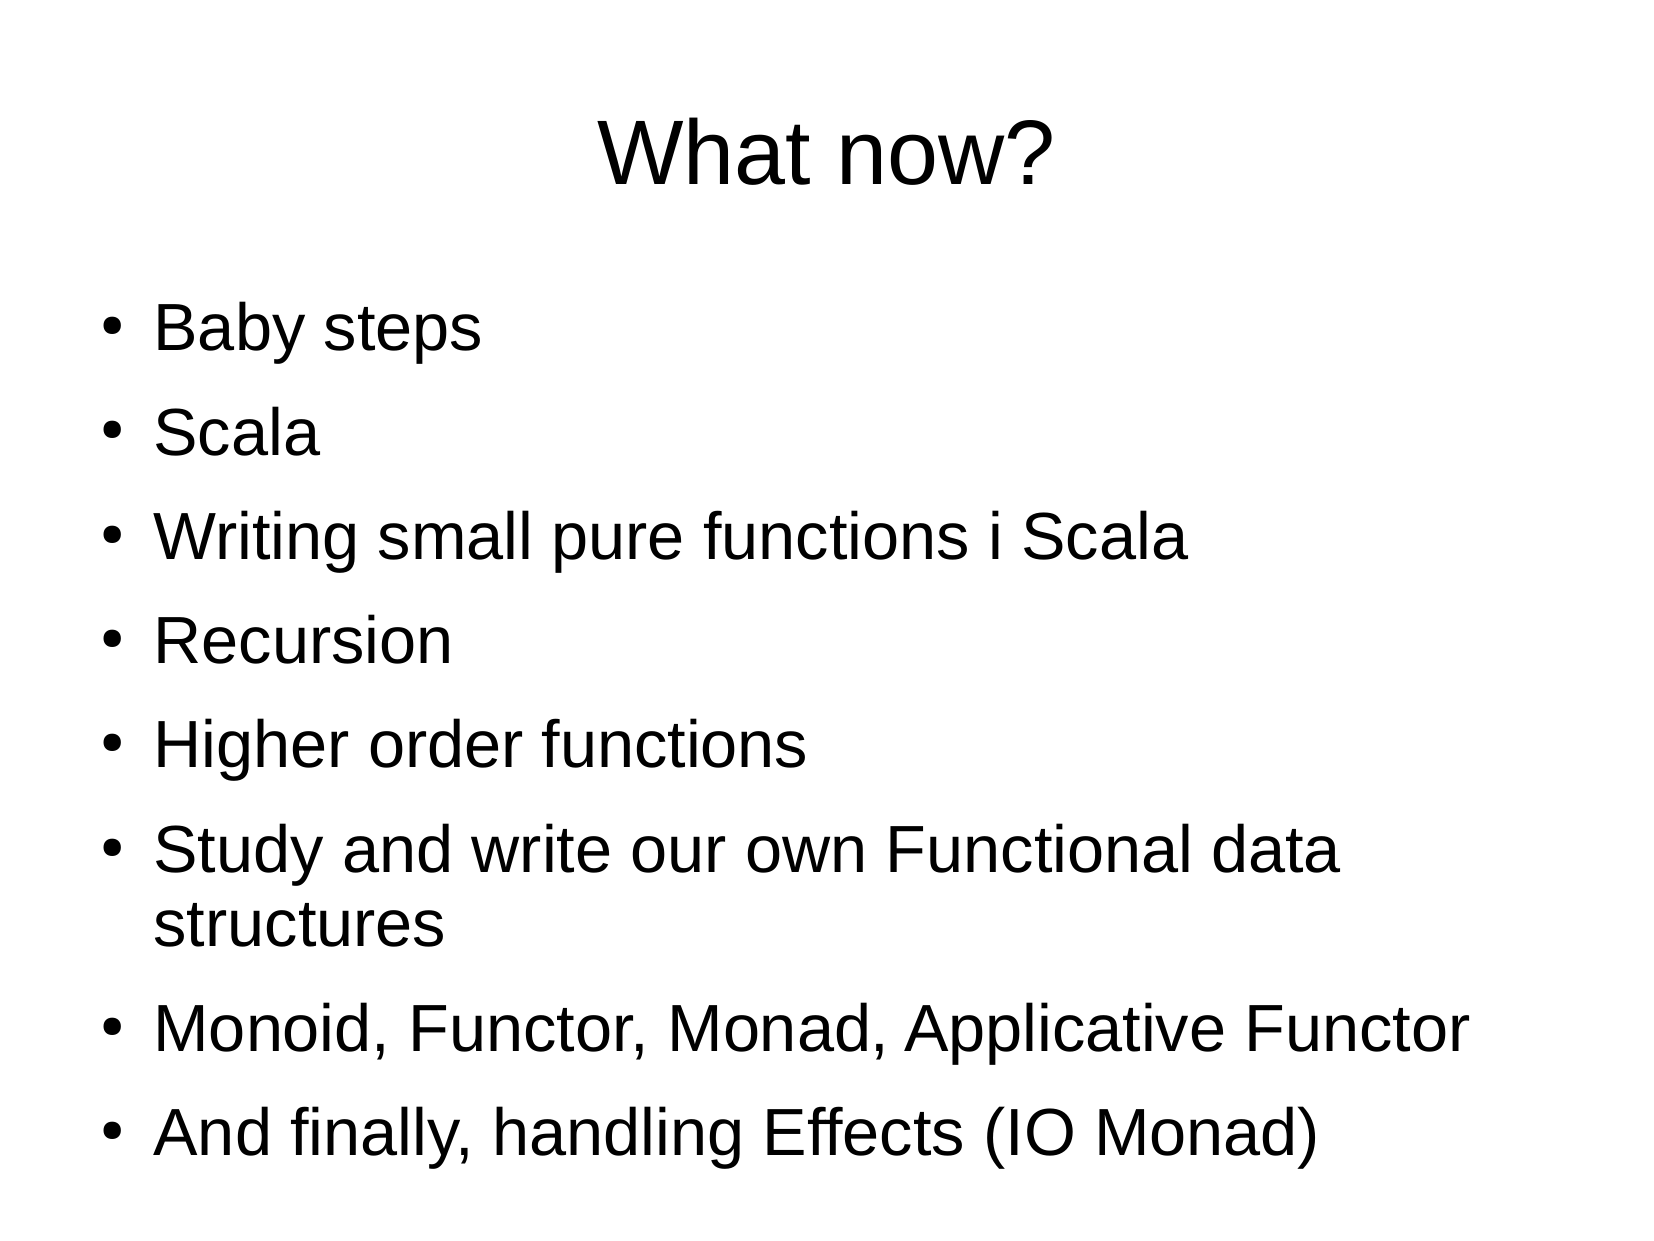

# What now?
Baby steps
Scala
Writing small pure functions i Scala
Recursion
Higher order functions
Study and write our own Functional data structures
Monoid, Functor, Monad, Applicative Functor
And finally, handling Effects (IO Monad)